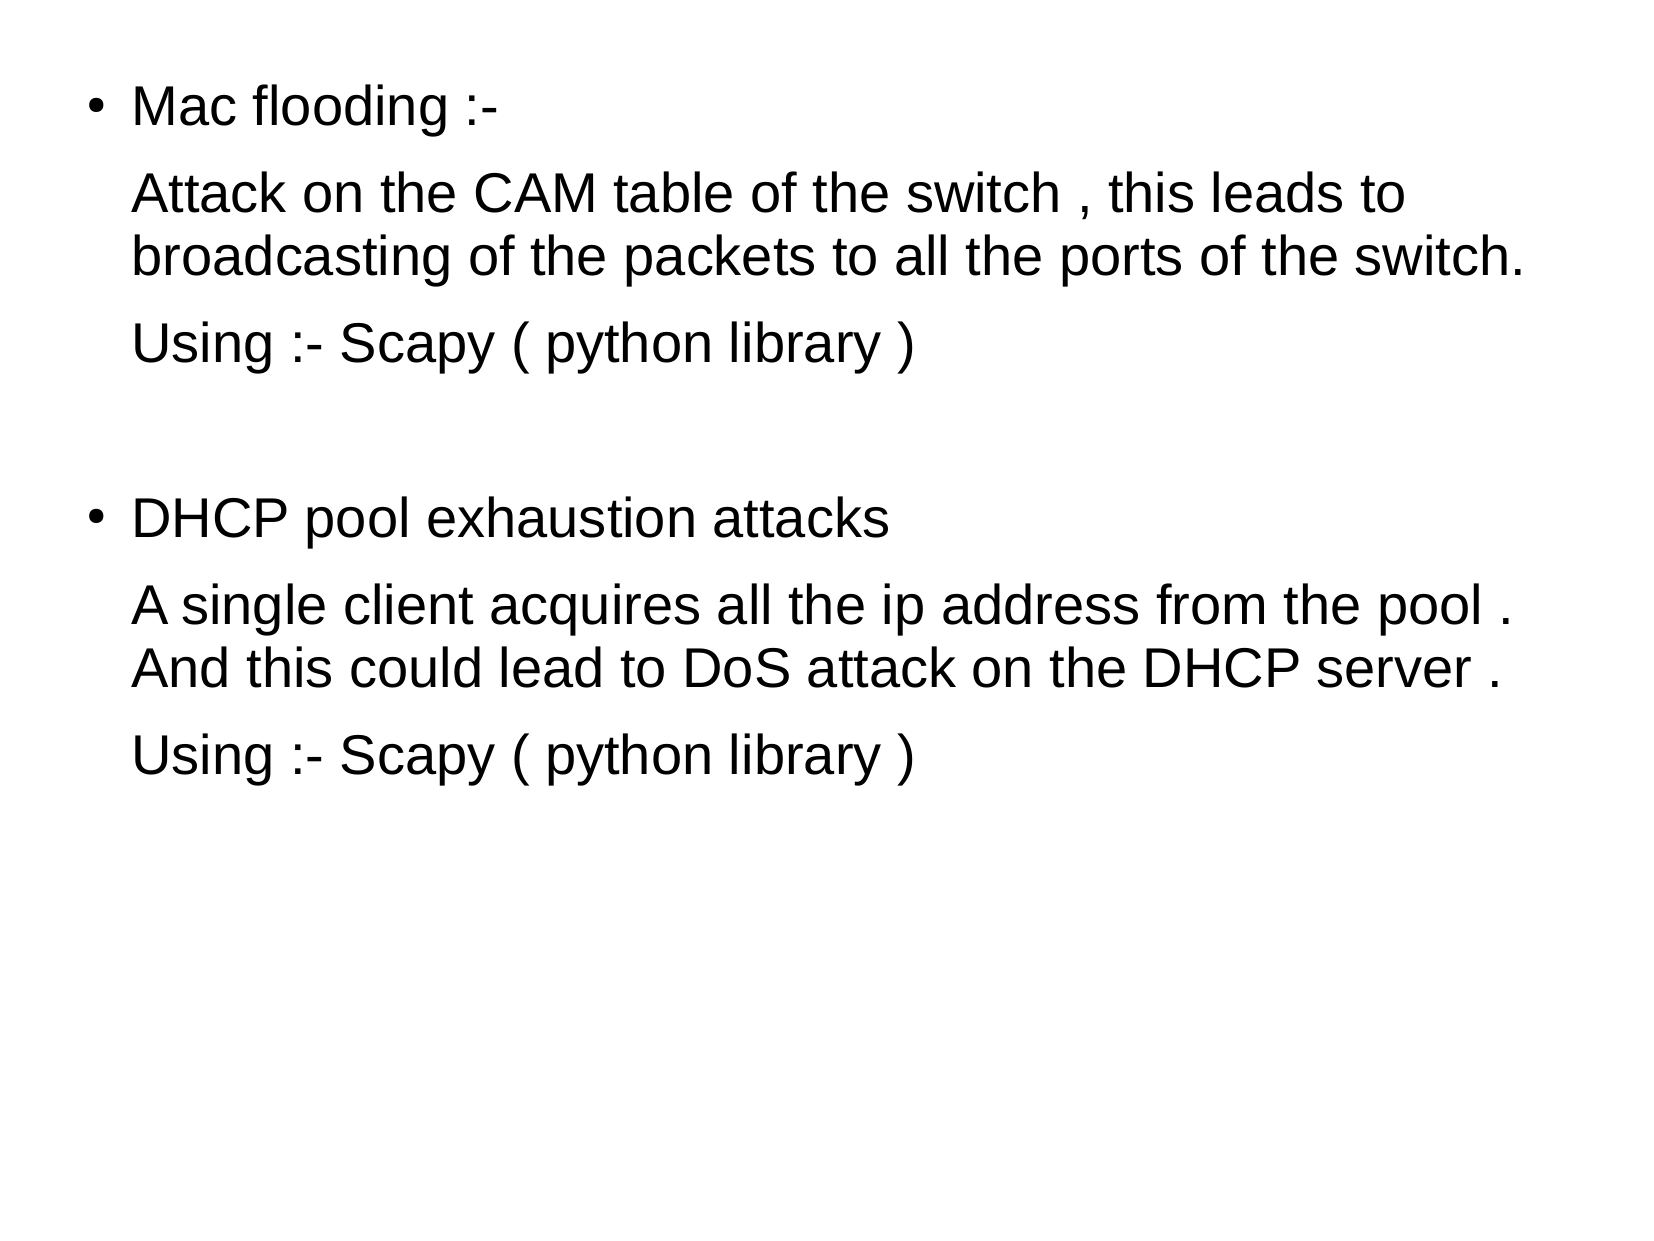

# Mac flooding :-
Attack on the CAM table of the switch , this leads to broadcasting of the packets to all the ports of the switch.
Using :- Scapy ( python library )
DHCP pool exhaustion attacks
A single client acquires all the ip address from the pool . And this could lead to DoS attack on the DHCP server .
Using :- Scapy ( python library )